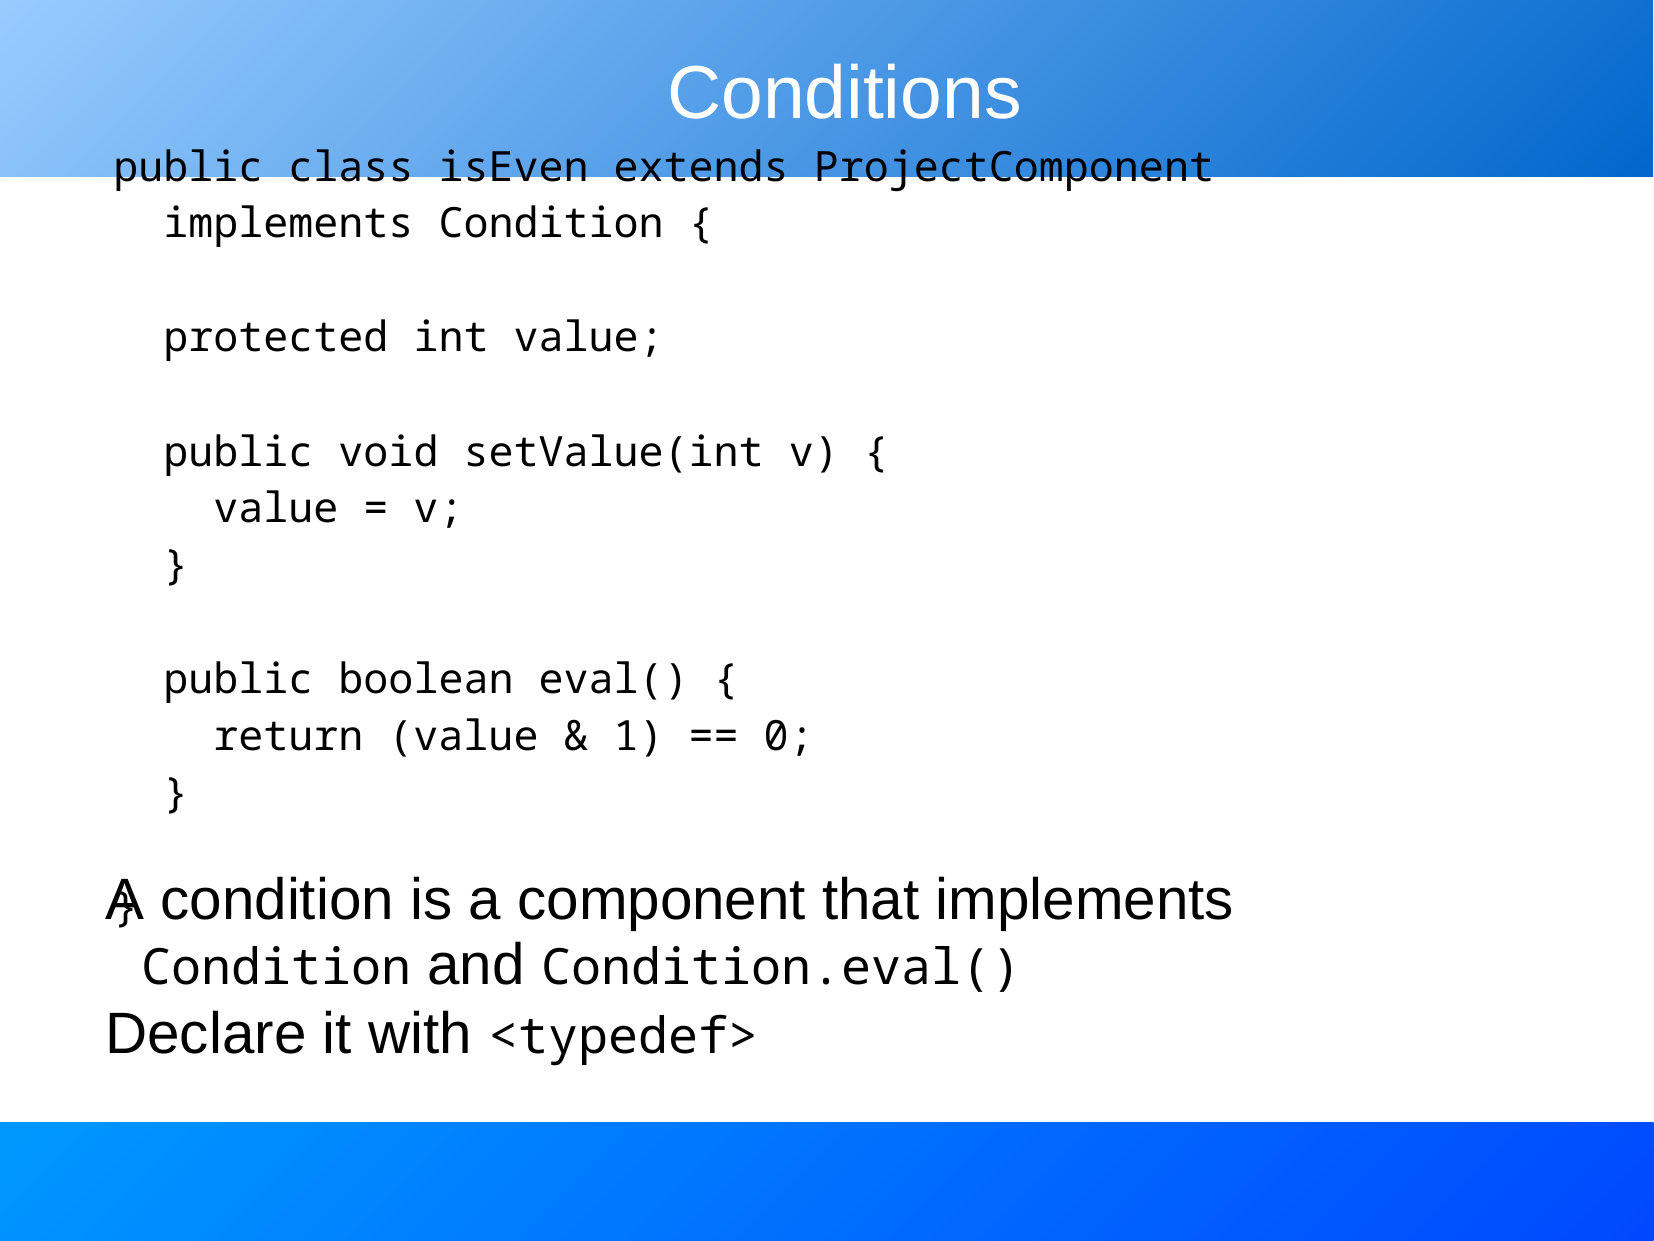

# Conditions
public class isEven extends ProjectComponent
 implements Condition {
 protected int value;
 public void setValue(int v) {
 value = v;
 }
 public boolean eval() {
 return (value & 1) == 0;
 }
}
A condition is a component that implements Condition and Condition.eval()
Declare it with <typedef>